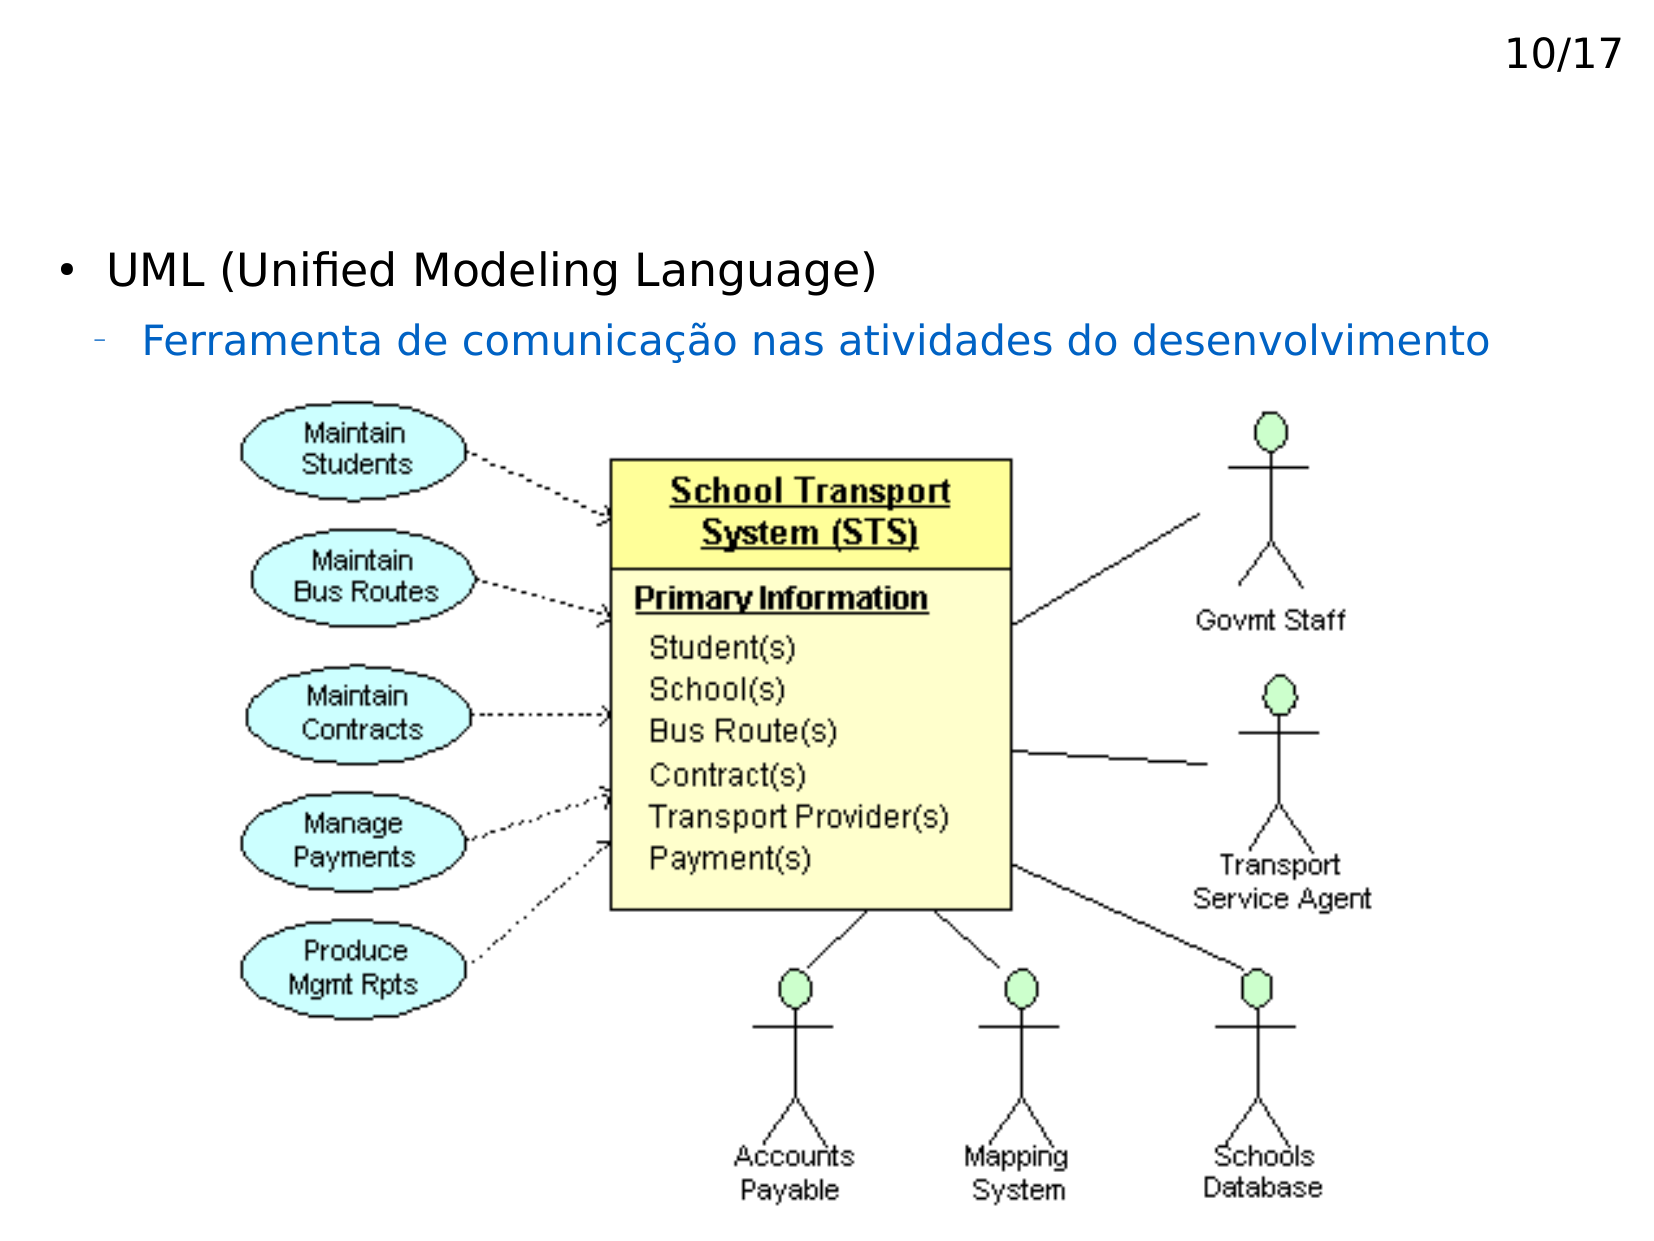

#
10
UML (Unified Modeling Language)
Ferramenta de comunicação nas atividades do desenvolvimento